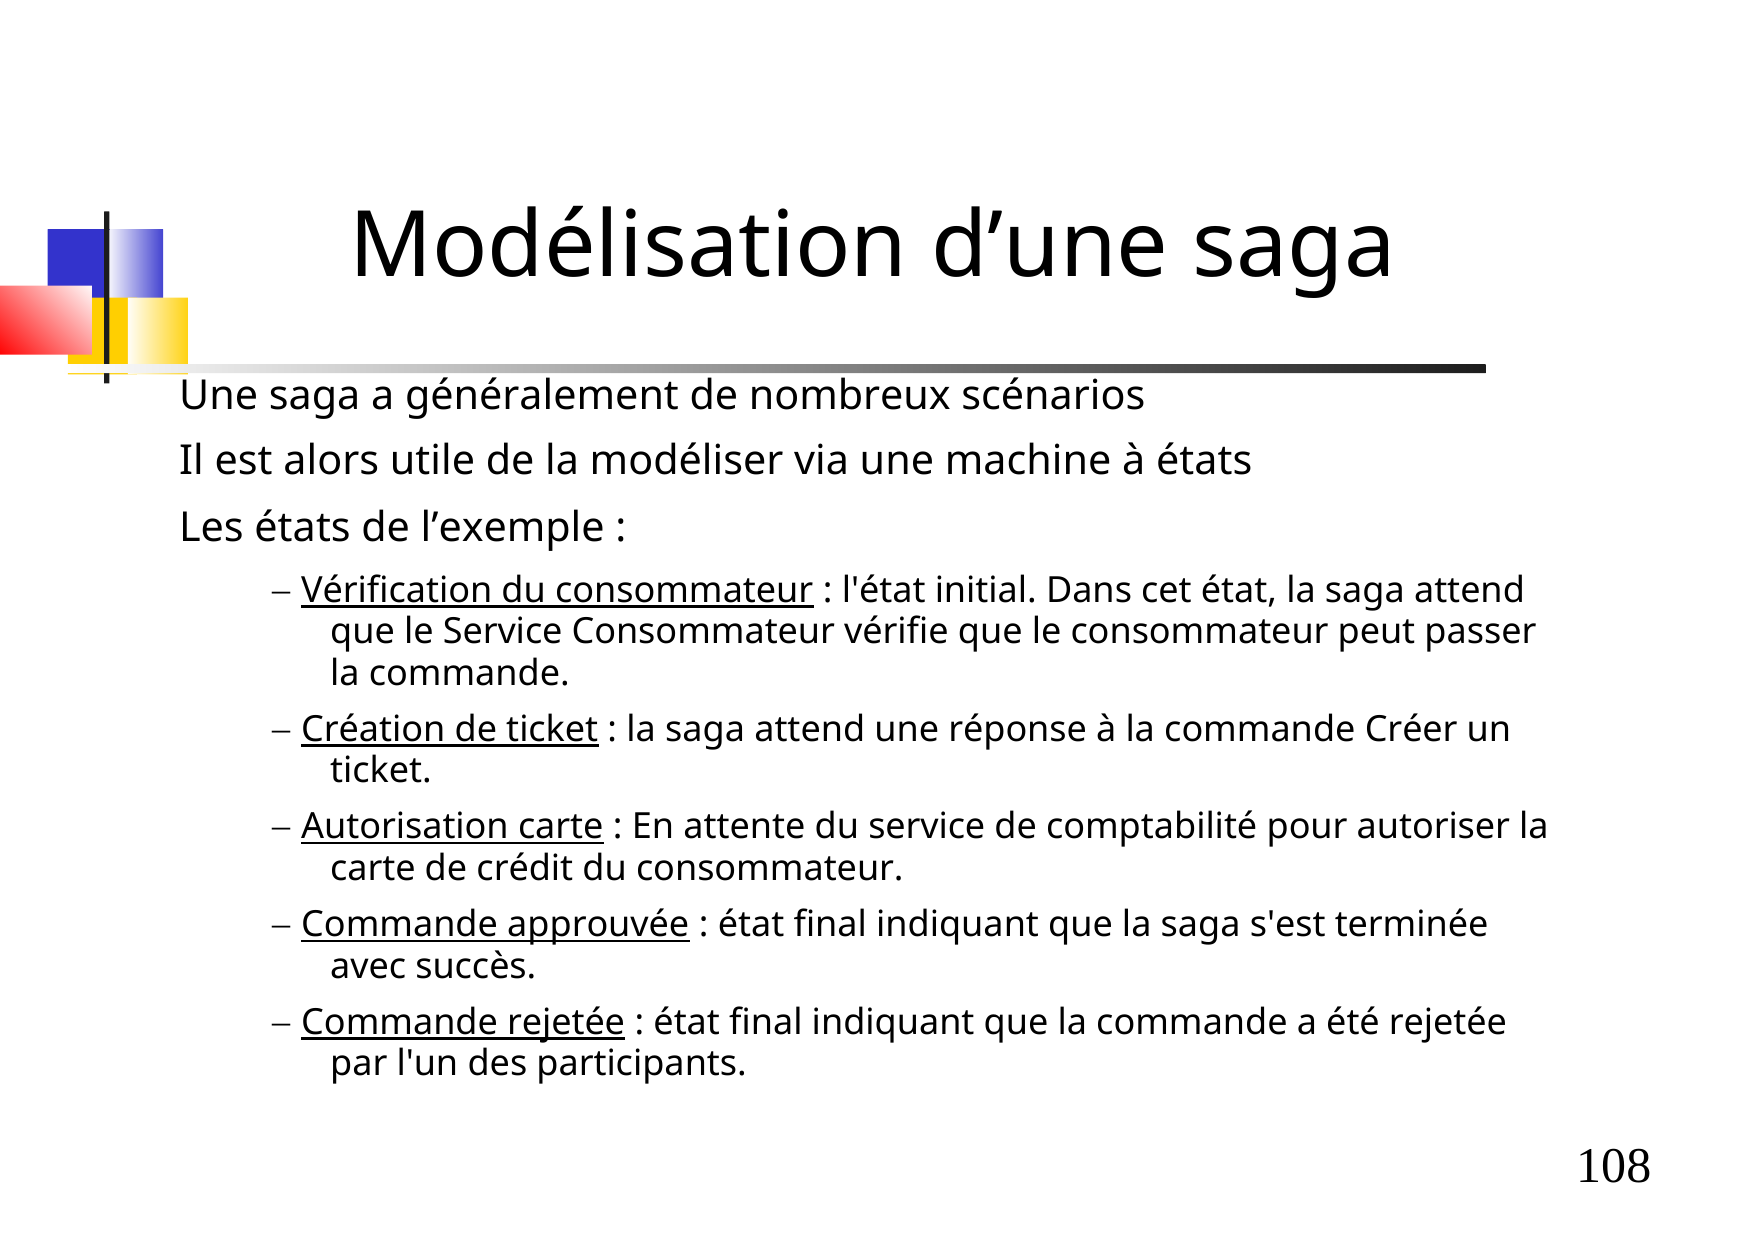

# Modélisation d’une saga
Une saga a généralement de nombreux scénarios
Il est alors utile de la modéliser via une machine à états
Les états de l’exemple :
Vérification du consommateur : l'état initial. Dans cet état, la saga attend que le Service Consommateur vérifie que le consommateur peut passer la commande.
Création de ticket : la saga attend une réponse à la commande Créer un ticket.
Autorisation carte : En attente du service de comptabilité pour autoriser la carte de crédit du consommateur.
Commande approuvée : état final indiquant que la saga s'est terminée avec succès.
Commande rejetée : état final indiquant que la commande a été rejetée par l'un des participants.